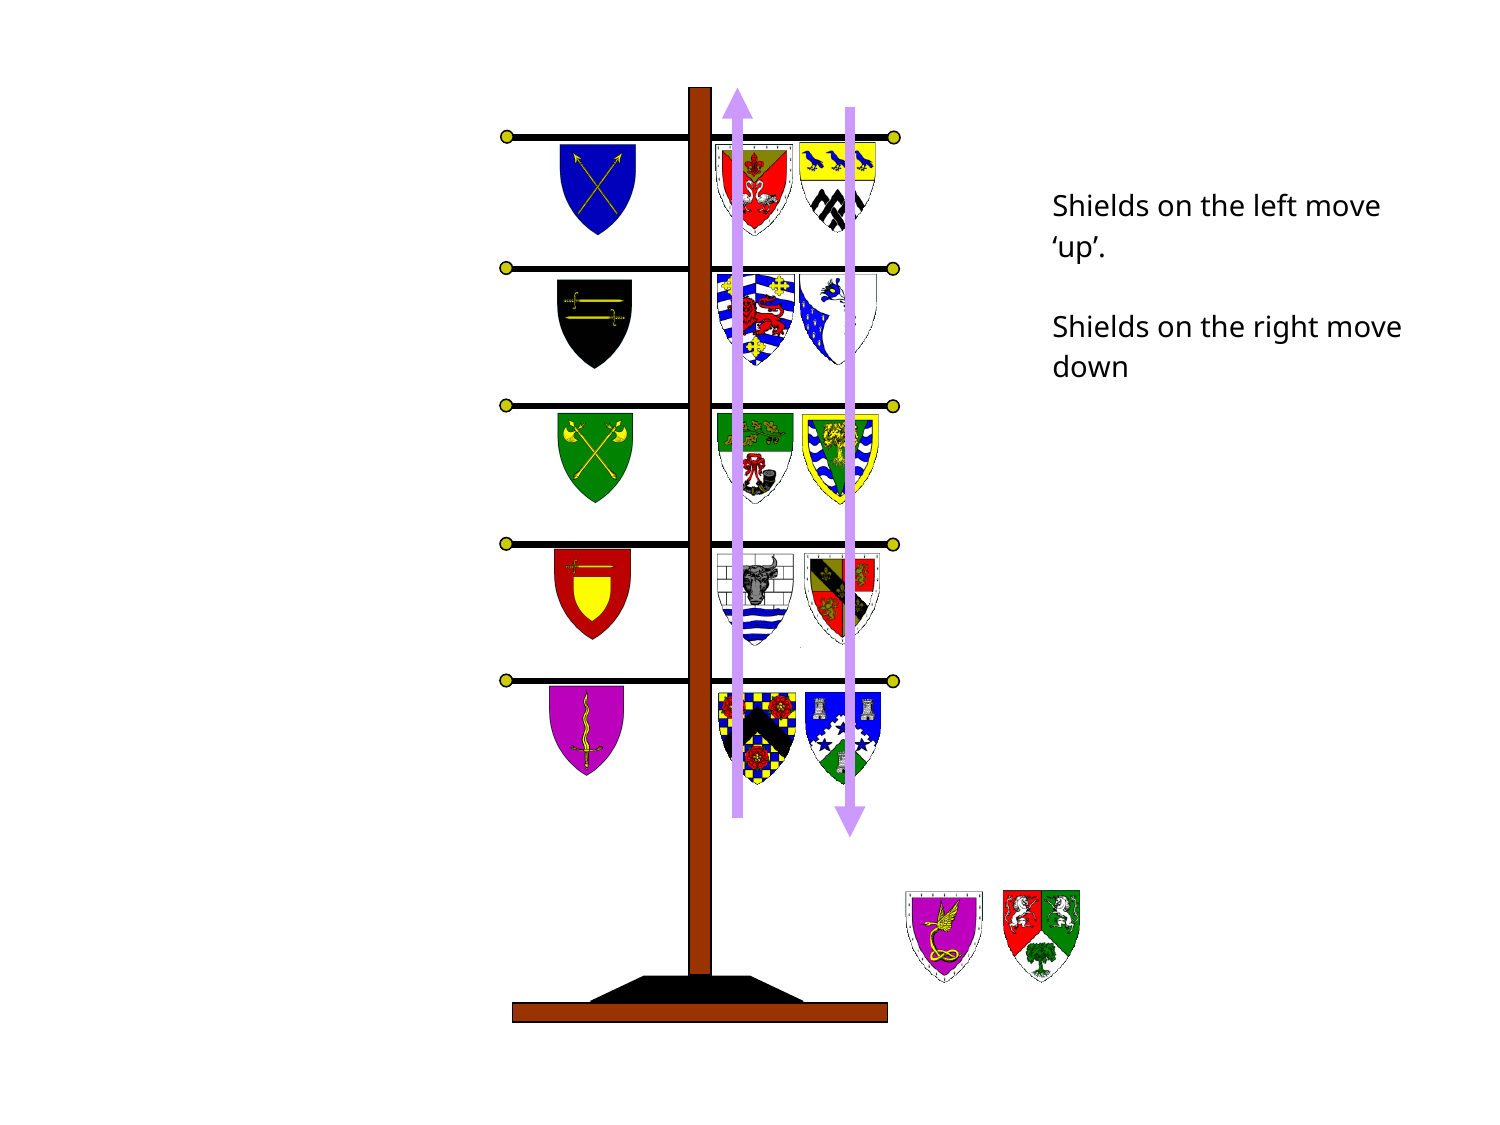

Shields on the left move ‘up’.
Shields on the right move down